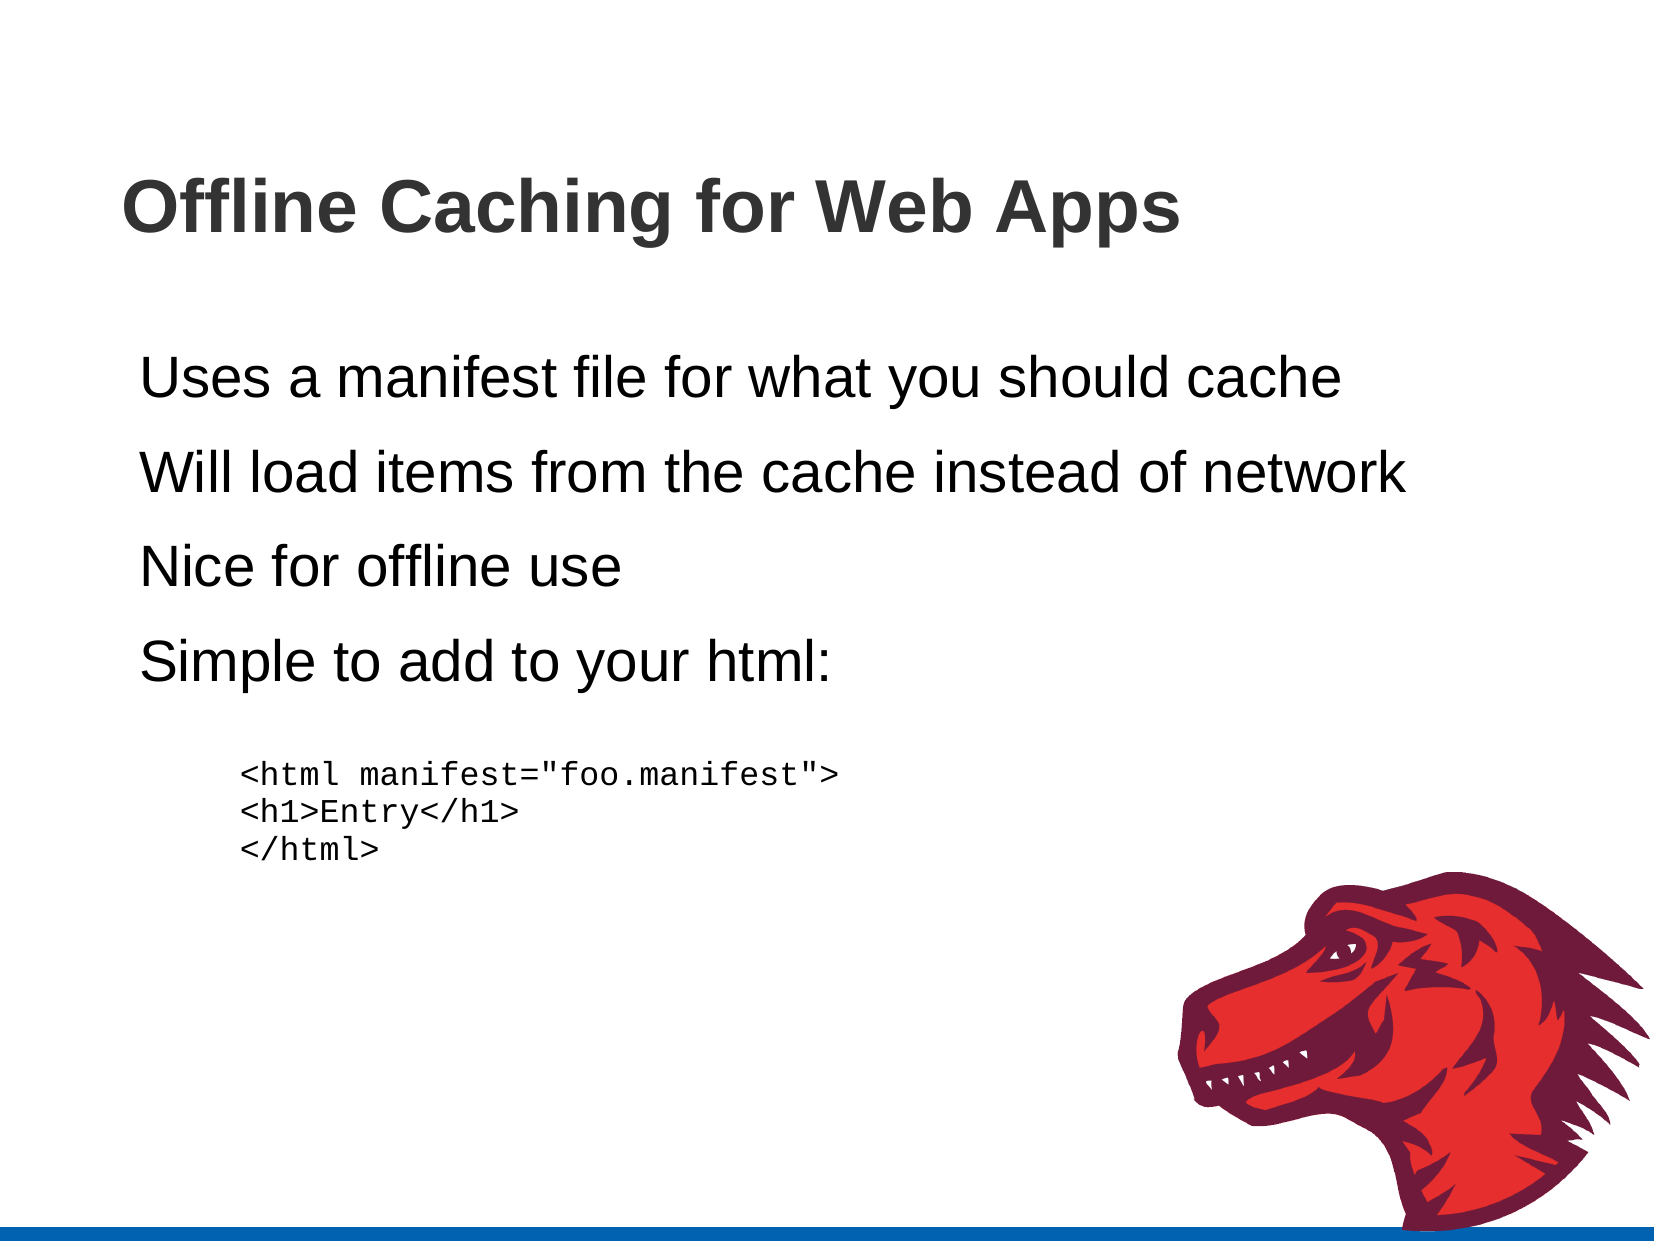

# Offline Caching for Web Apps
Uses a manifest file for what you should cache
Will load items from the cache instead of network
Nice for offline use
Simple to add to your html:
<html manifest="foo.manifest">
<h1>Entry</h1>
</html>